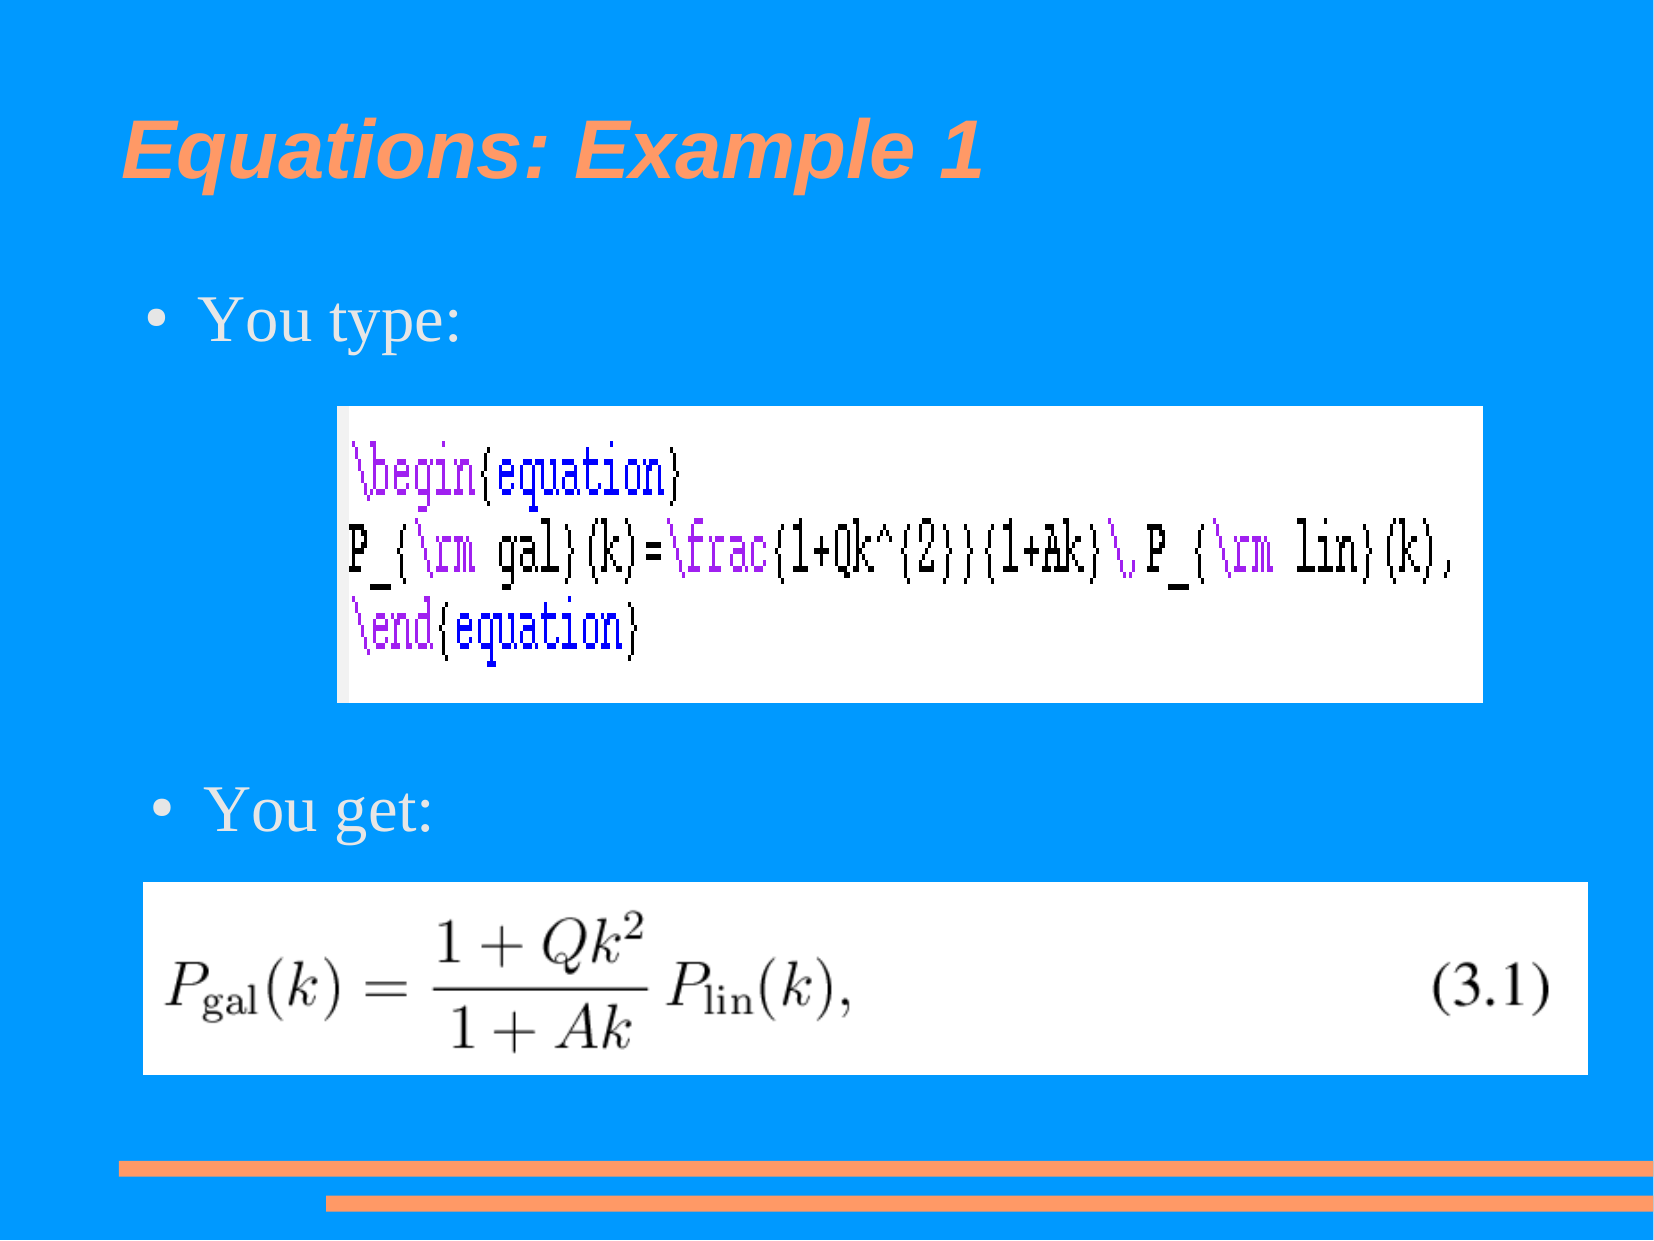

# Equations: Example 1
You type:
You get: